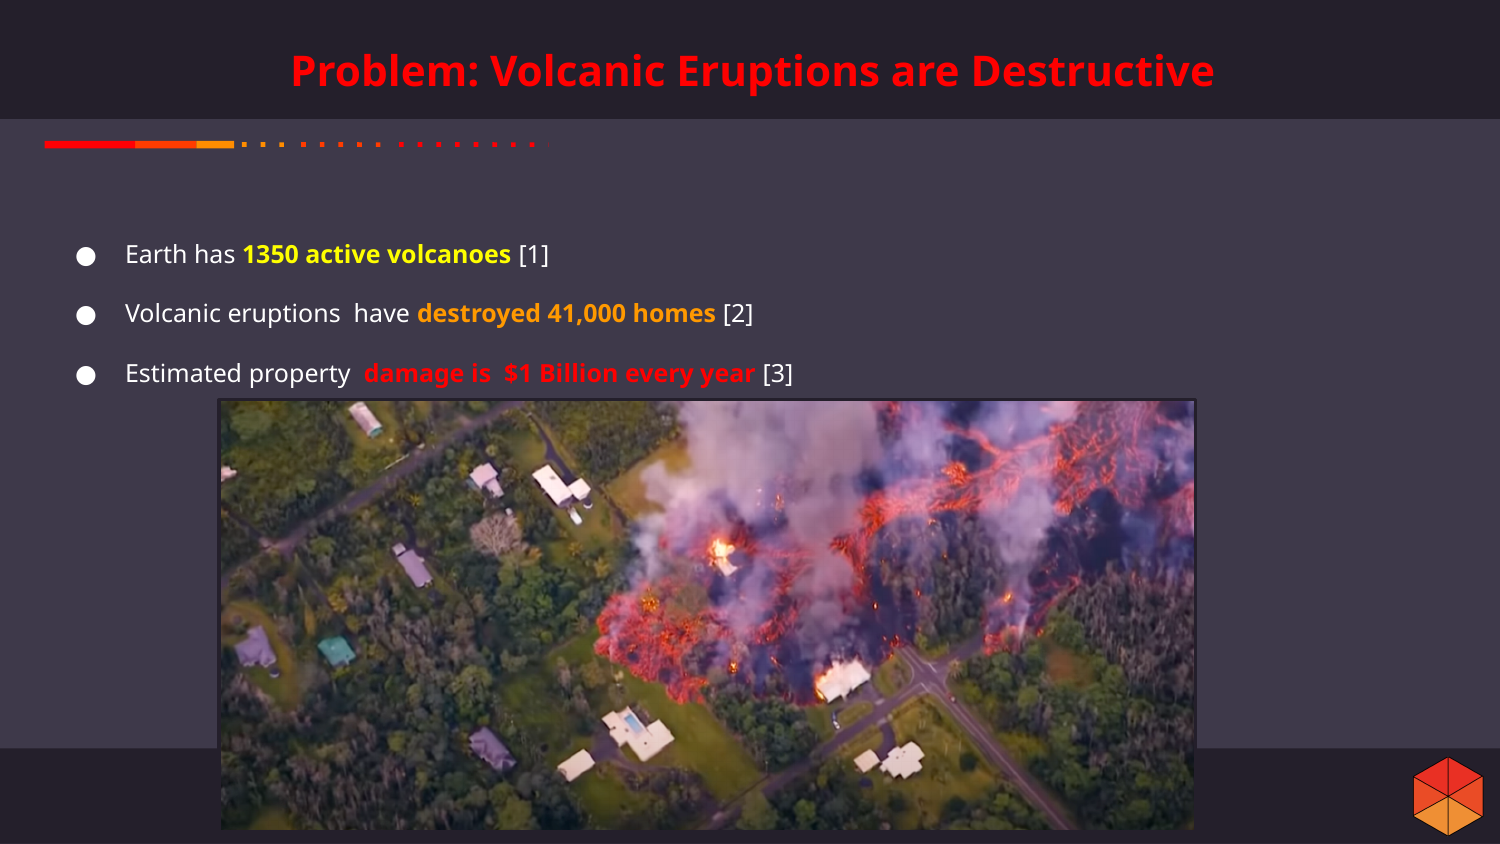

# Problem: Volcanic Eruptions are Destructive
Earth has 1350 active volcanoes [1]
Volcanic eruptions have destroyed 41,000 homes [2]
Estimated property damage is $1 Billion every year [3]